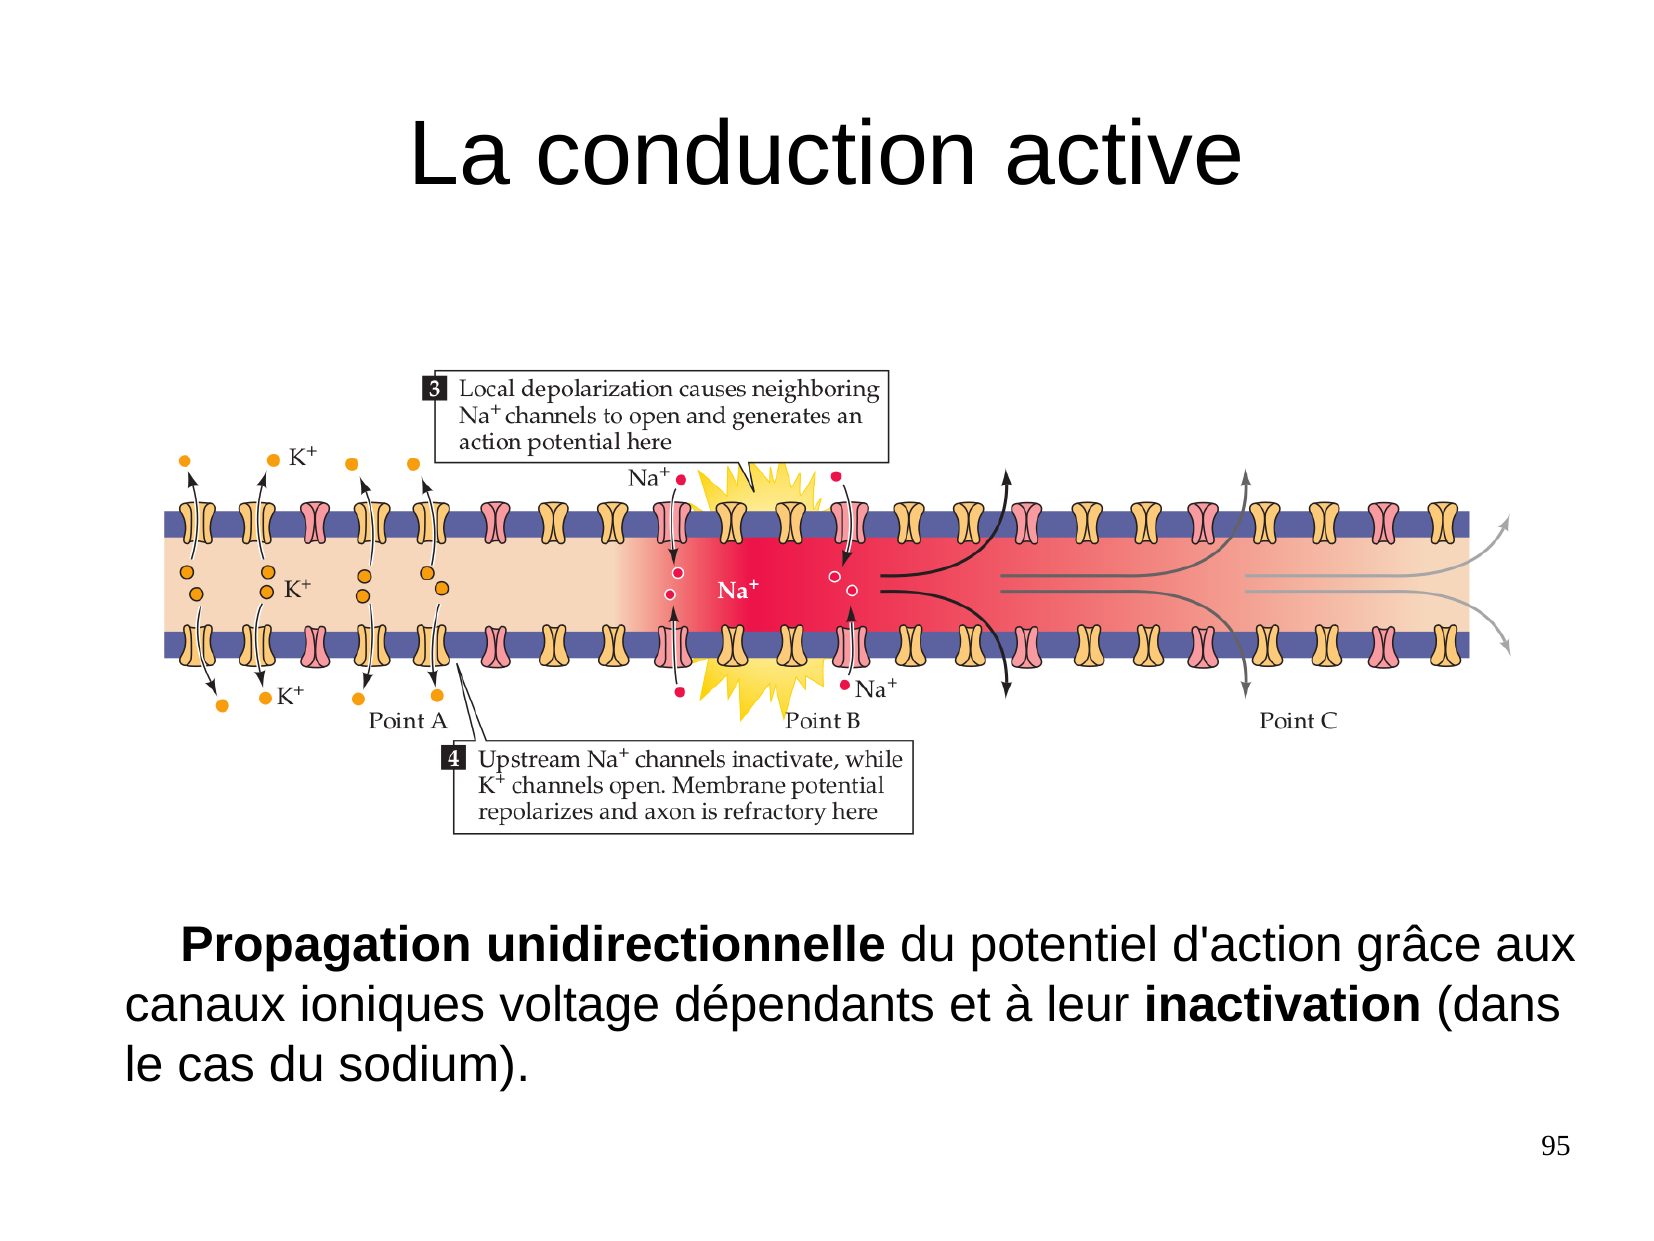

# La conduction active
 Propagation unidirectionnelle du potentiel d'action grâce aux canaux ioniques voltage dépendants et à leur inactivation (dans le cas du sodium).
95